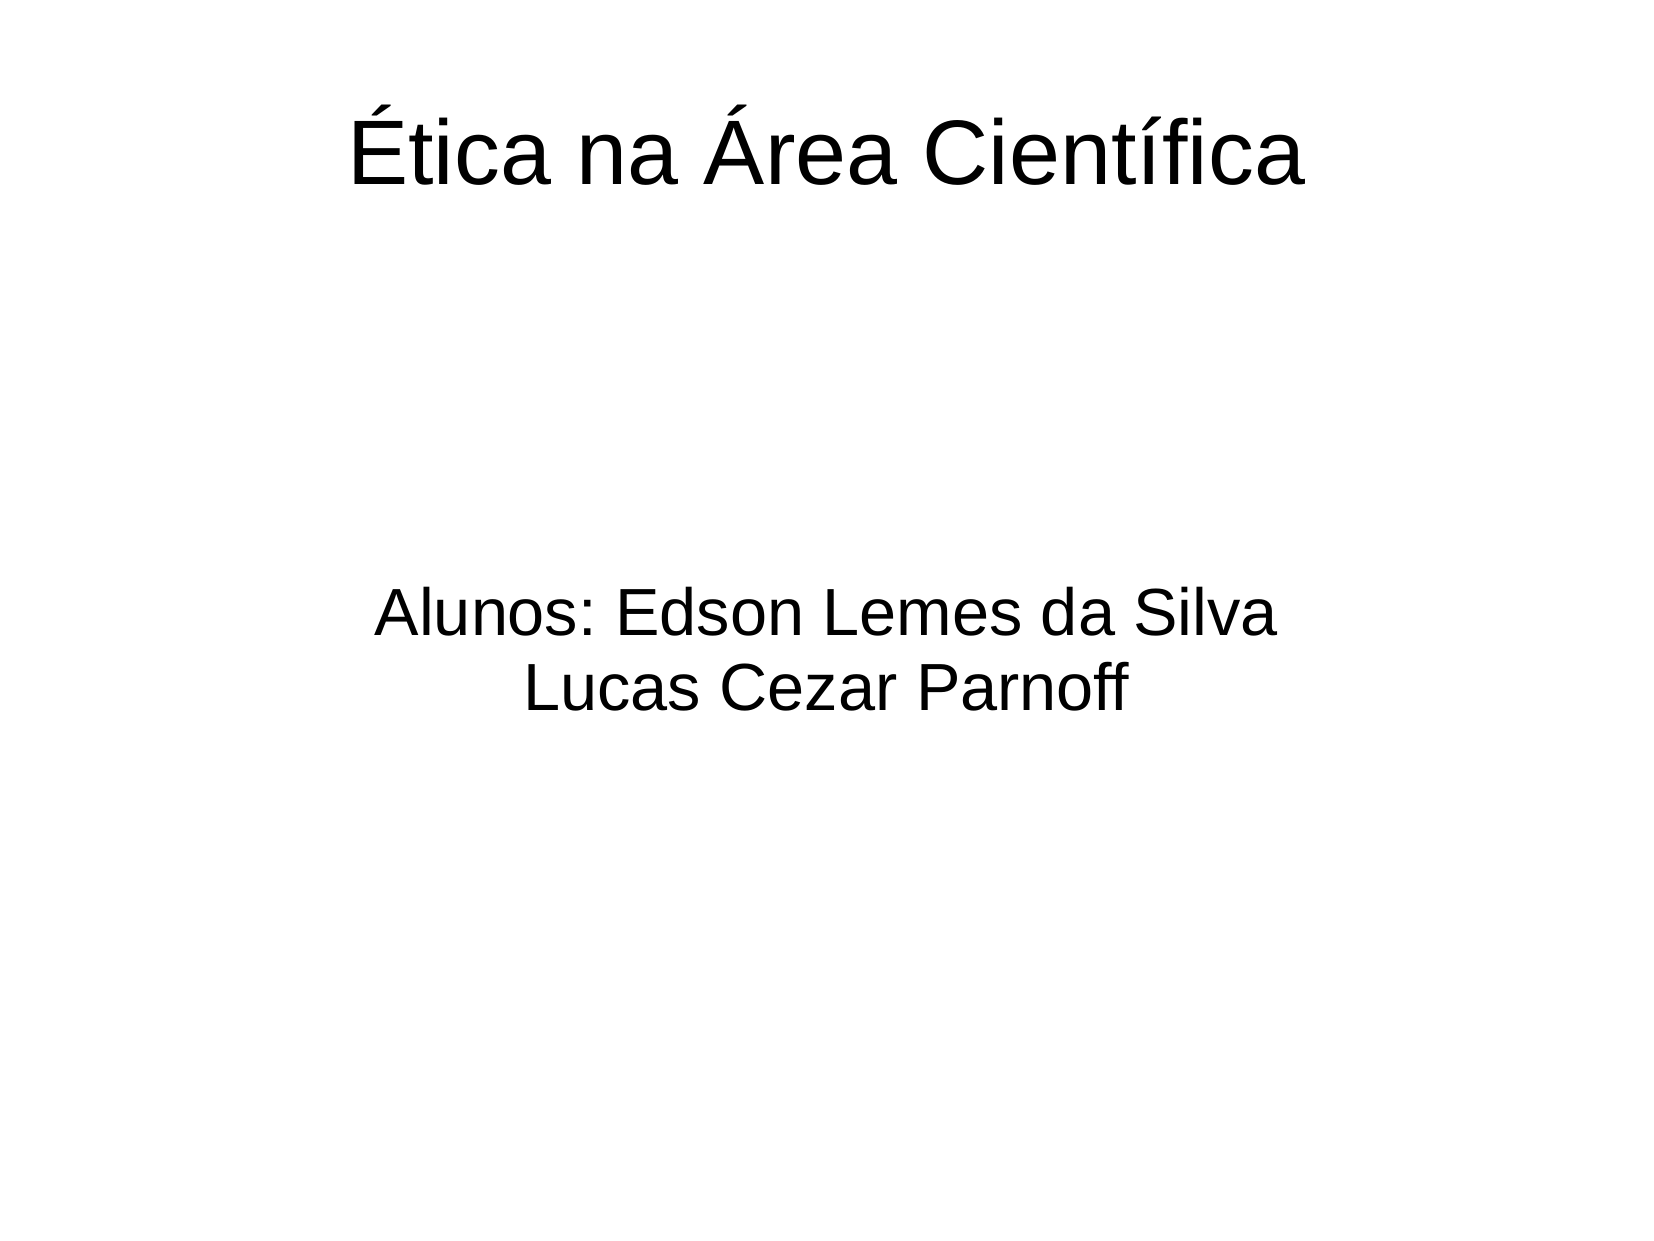

# Ética na Área Científica
Alunos: Edson Lemes da Silva
Lucas Cezar Parnoff